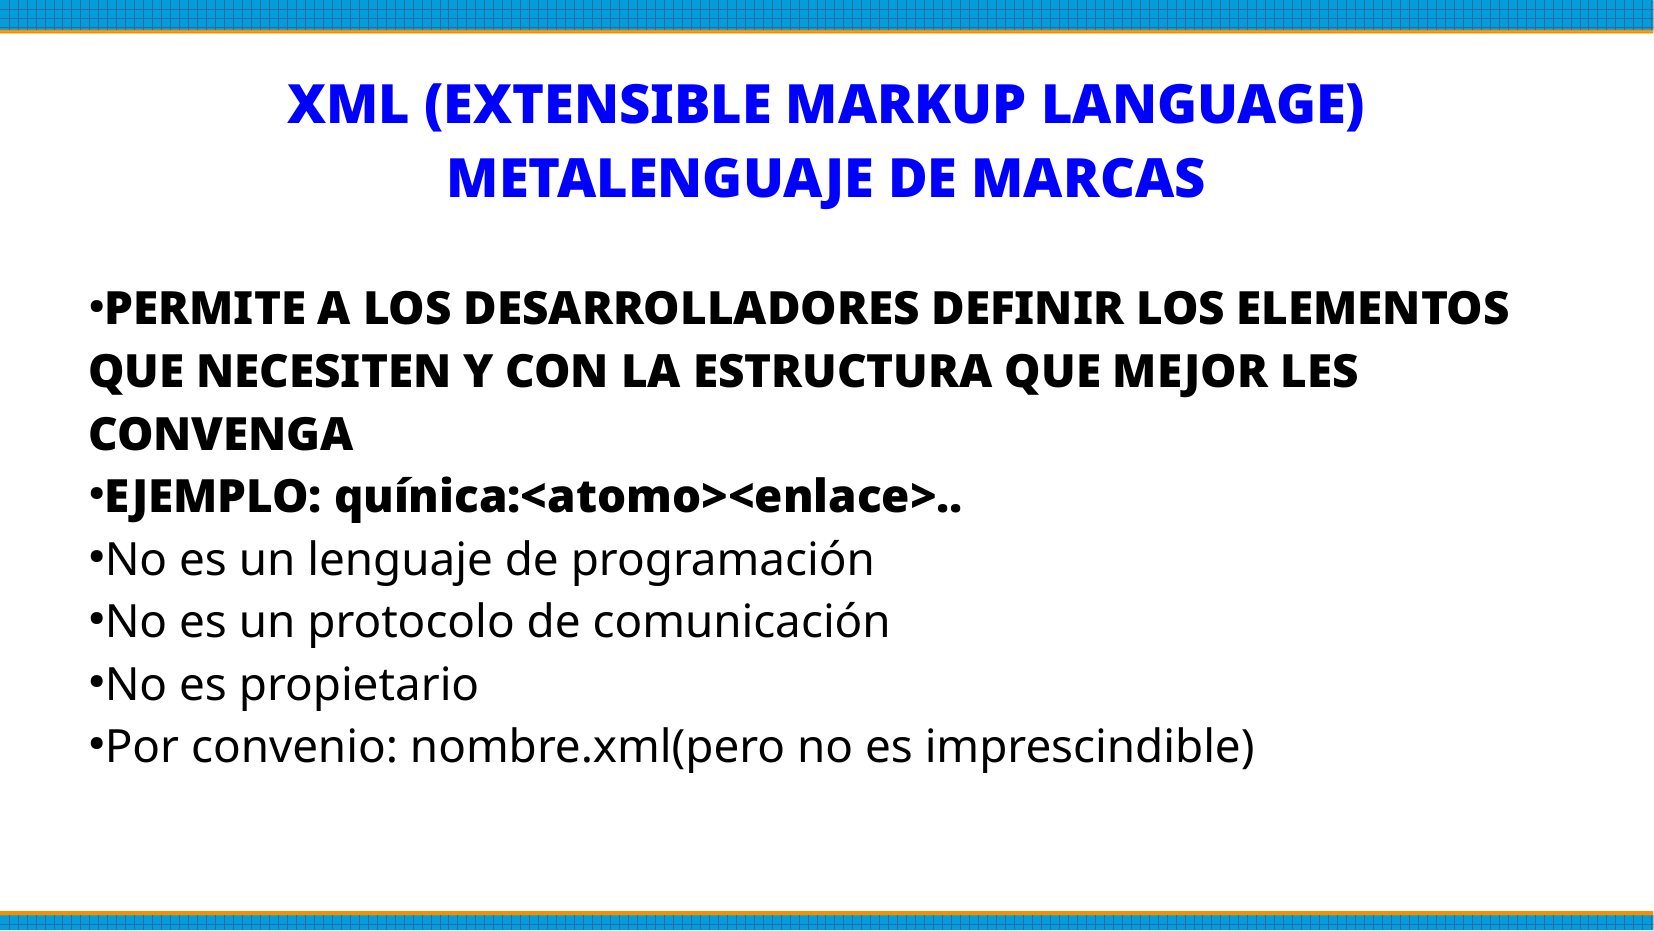

# XML (EXTENSIBLE MARKUP LANGUAGE)
METALENGUAJE DE MARCAS
PERMITE A LOS DESARROLLADORES DEFINIR LOS ELEMENTOS QUE NECESITEN Y CON LA ESTRUCTURA QUE MEJOR LES CONVENGA
EJEMPLO: quínica:<atomo><enlace>..
No es un lenguaje de programación
No es un protocolo de comunicación
No es propietario
Por convenio: nombre.xml(pero no es imprescindible)